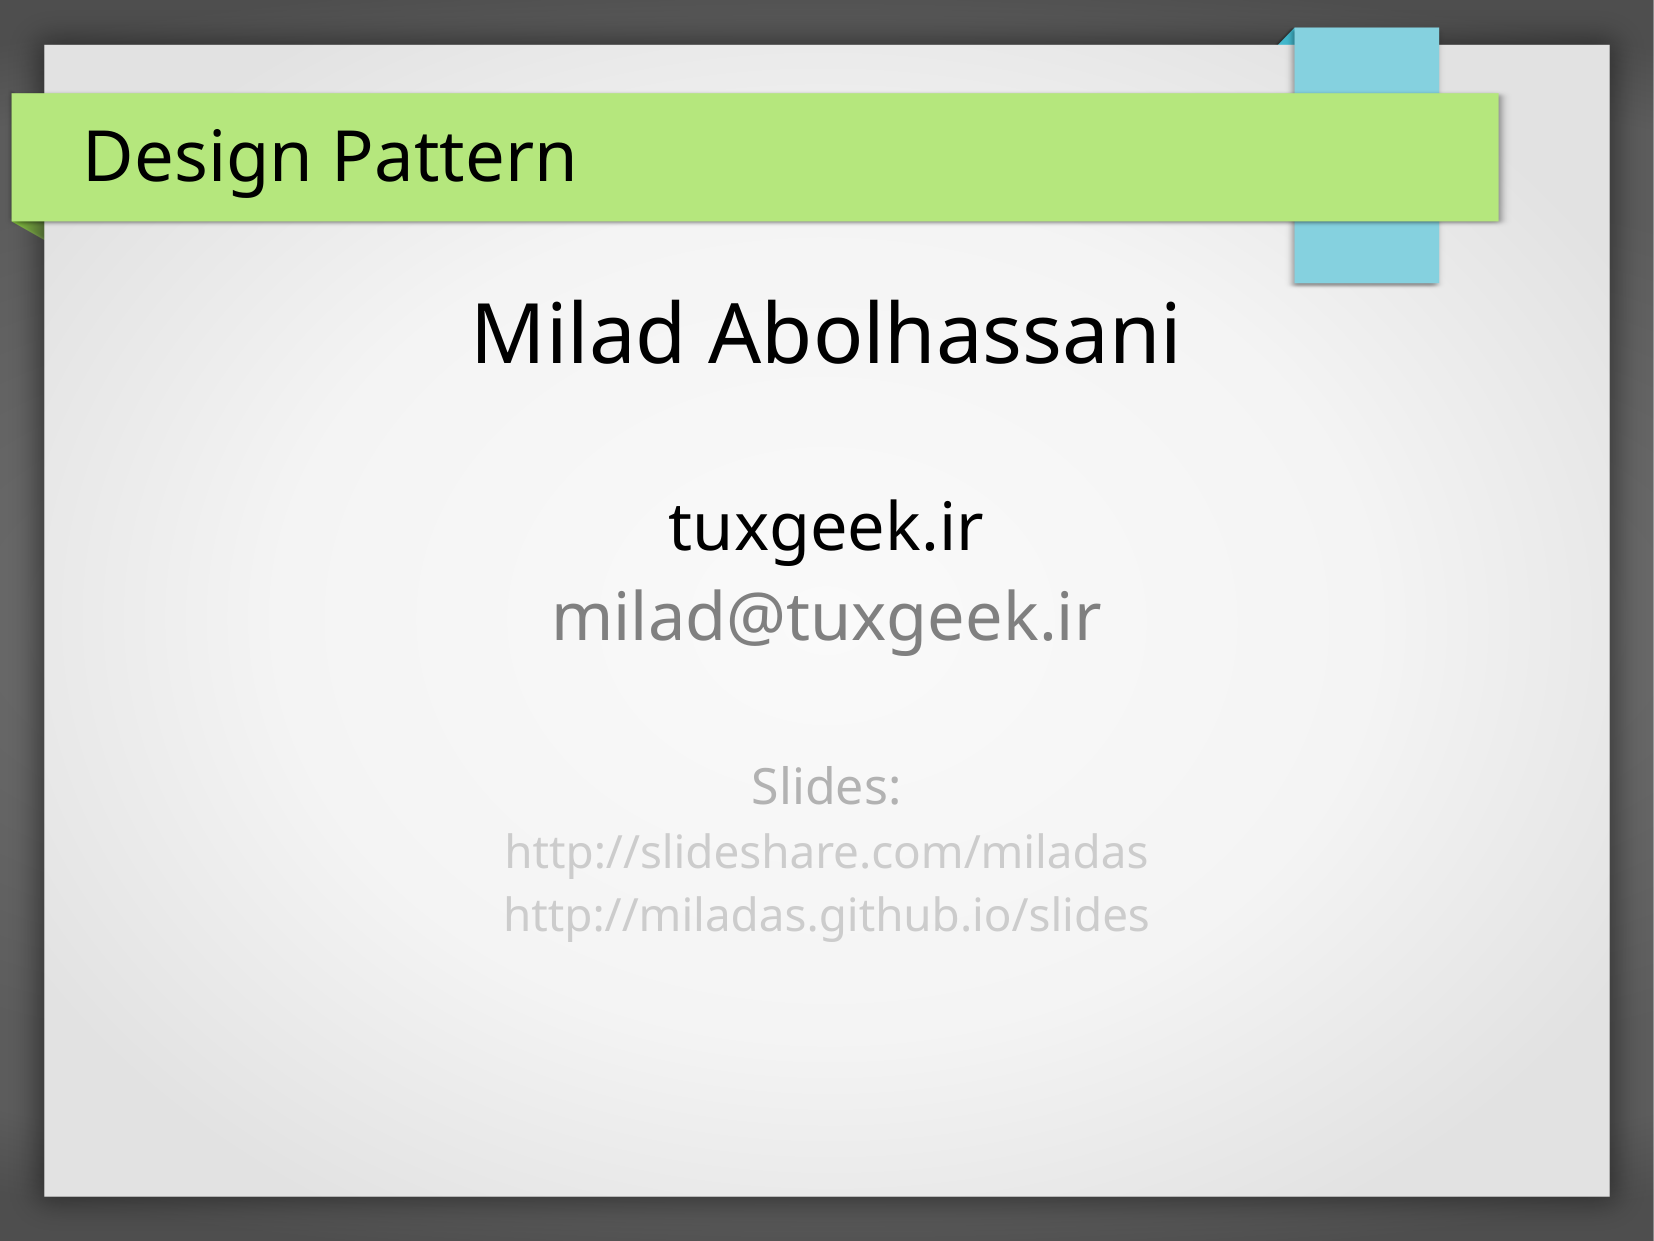

# Design Pattern
Milad Abolhassani
tuxgeek.ir
milad@tuxgeek.ir
Slides:
http://slideshare.com/miladas
http://miladas.github.io/slides